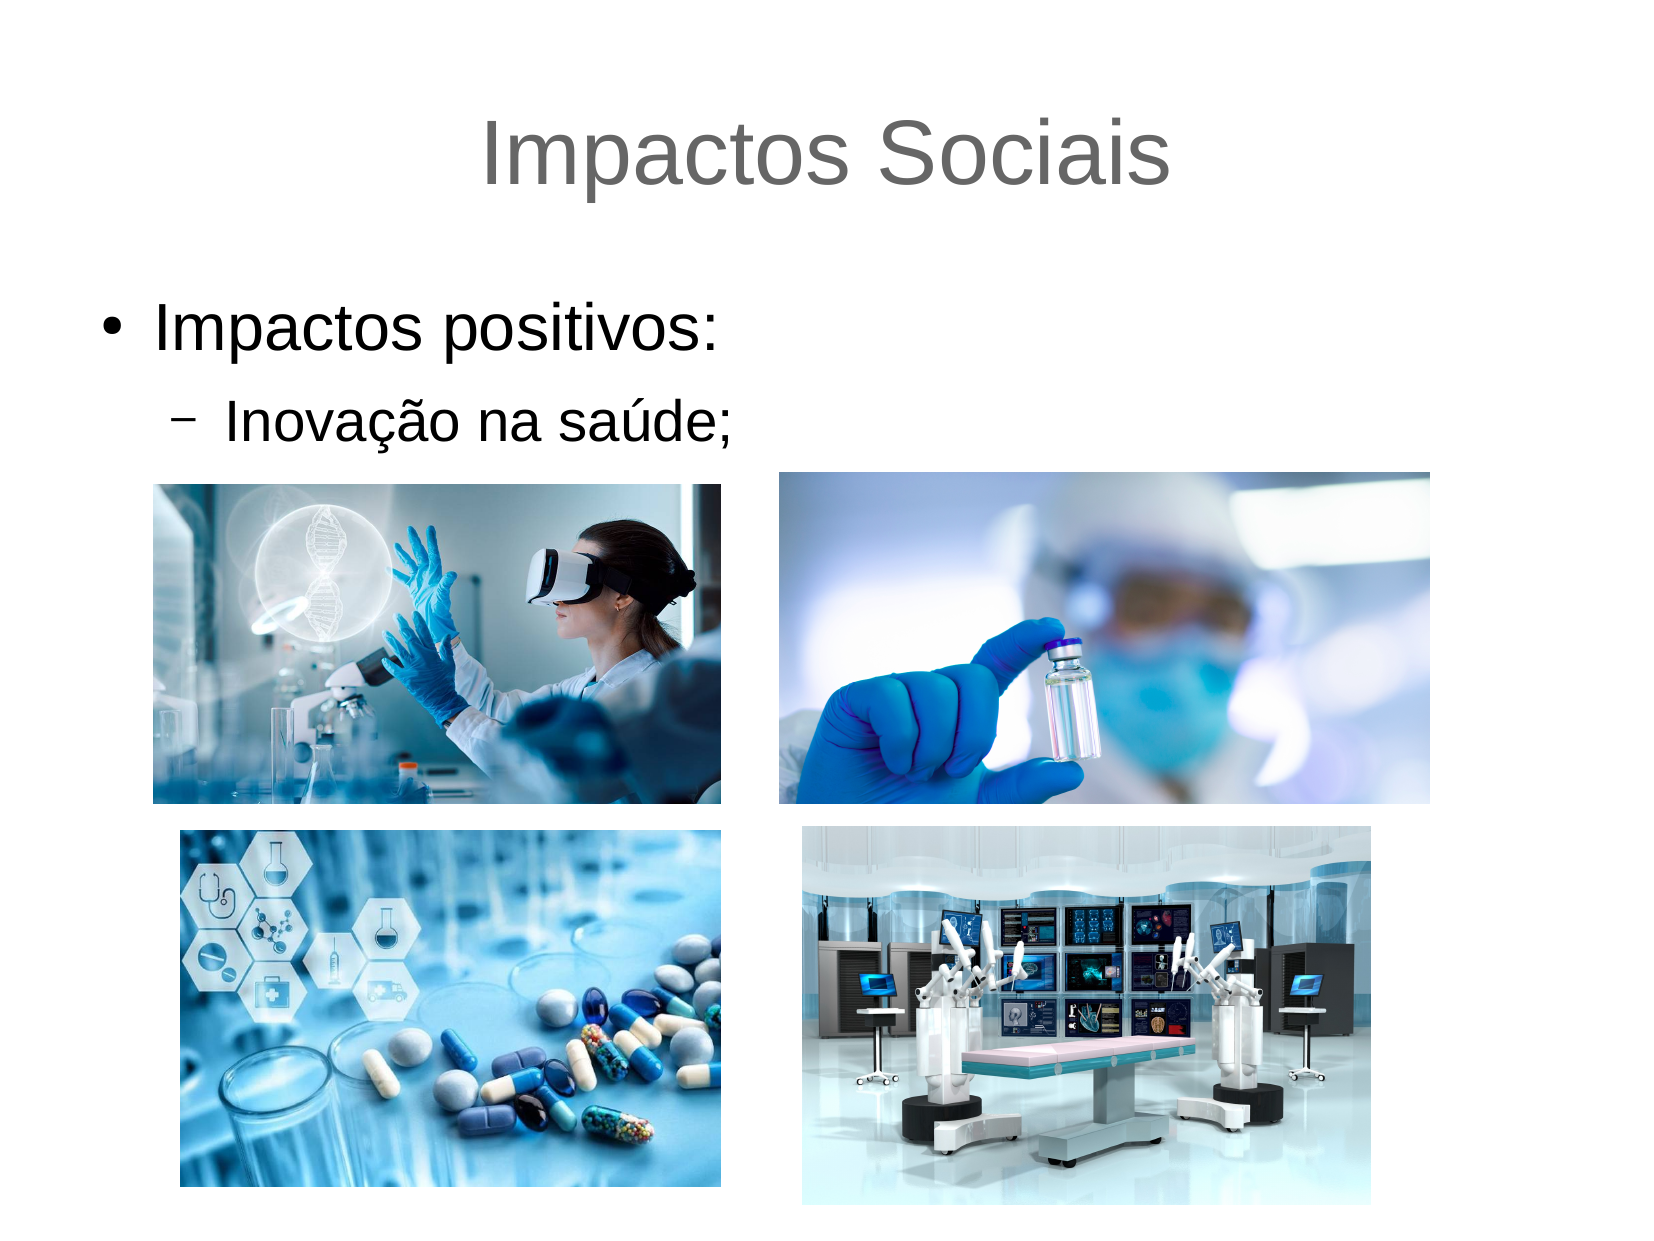

# Impactos Sociais
Impactos positivos:
Inovação na saúde;